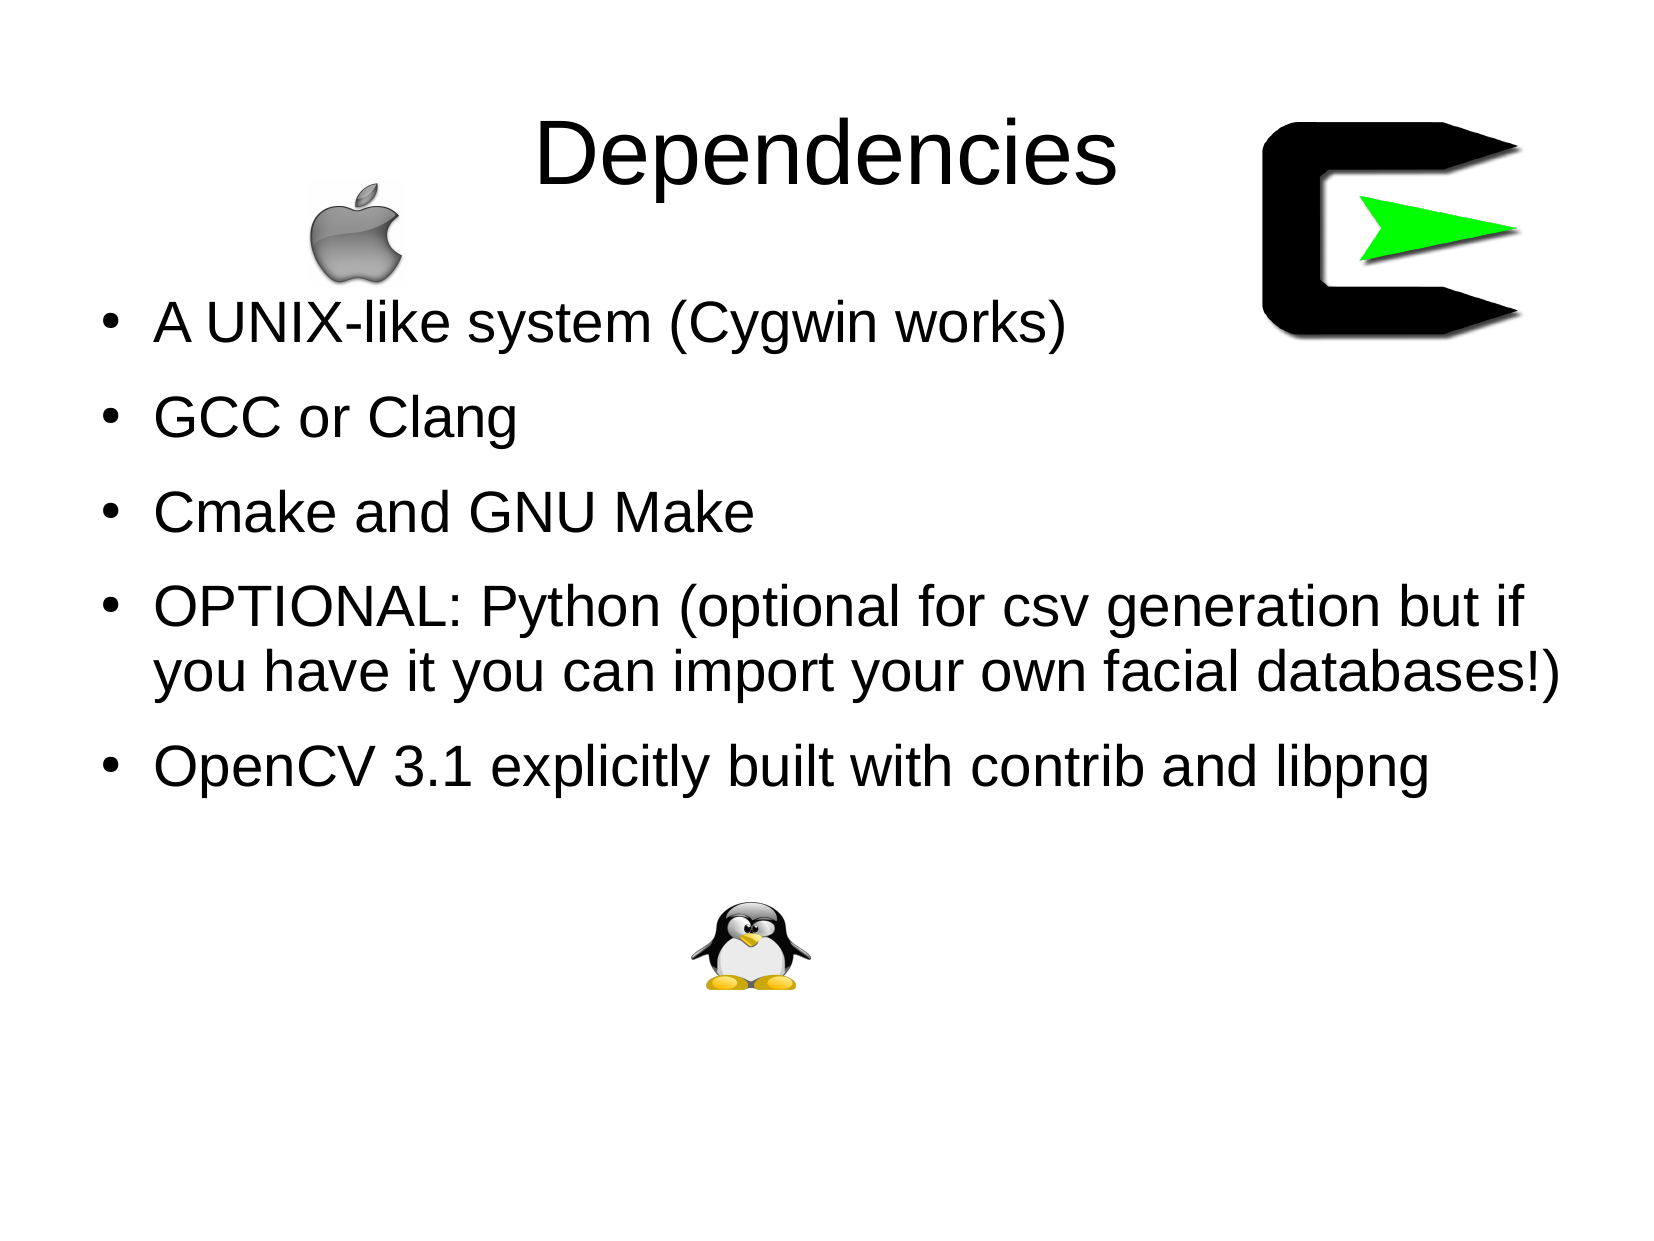

# Dependencies
A UNIX-like system (Cygwin works)
GCC or Clang
Cmake and GNU Make
OPTIONAL: Python (optional for csv generation but if you have it you can import your own facial databases!)
OpenCV 3.1 explicitly built with contrib and libpng